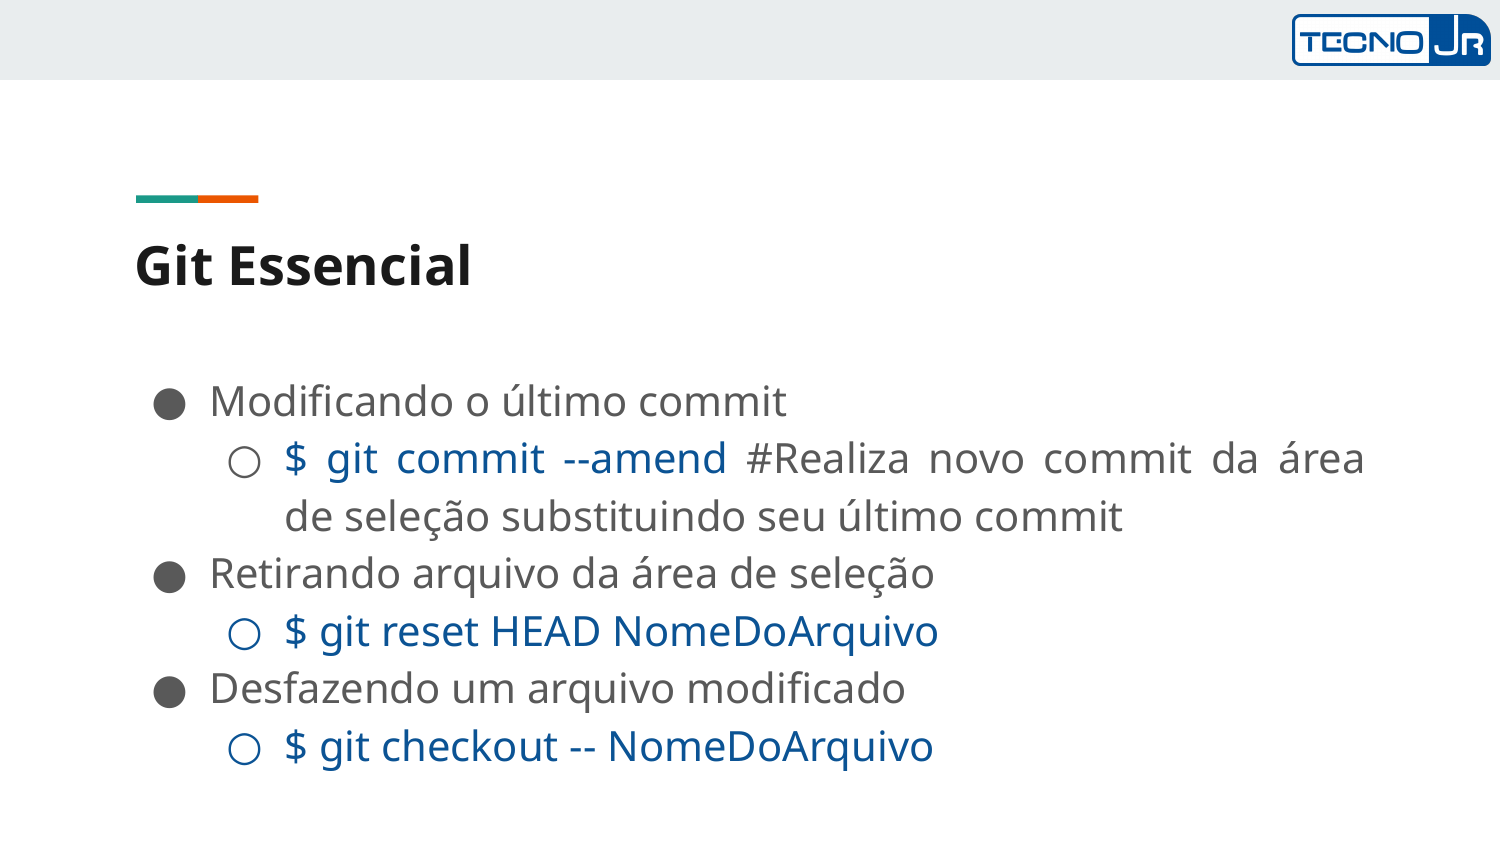

# Git Essencial
Modificando o último commit
$ git commit --amend #Realiza novo commit da área de seleção substituindo seu último commit
Retirando arquivo da área de seleção
$ git reset HEAD NomeDoArquivo
Desfazendo um arquivo modificado
$ git checkout -- NomeDoArquivo